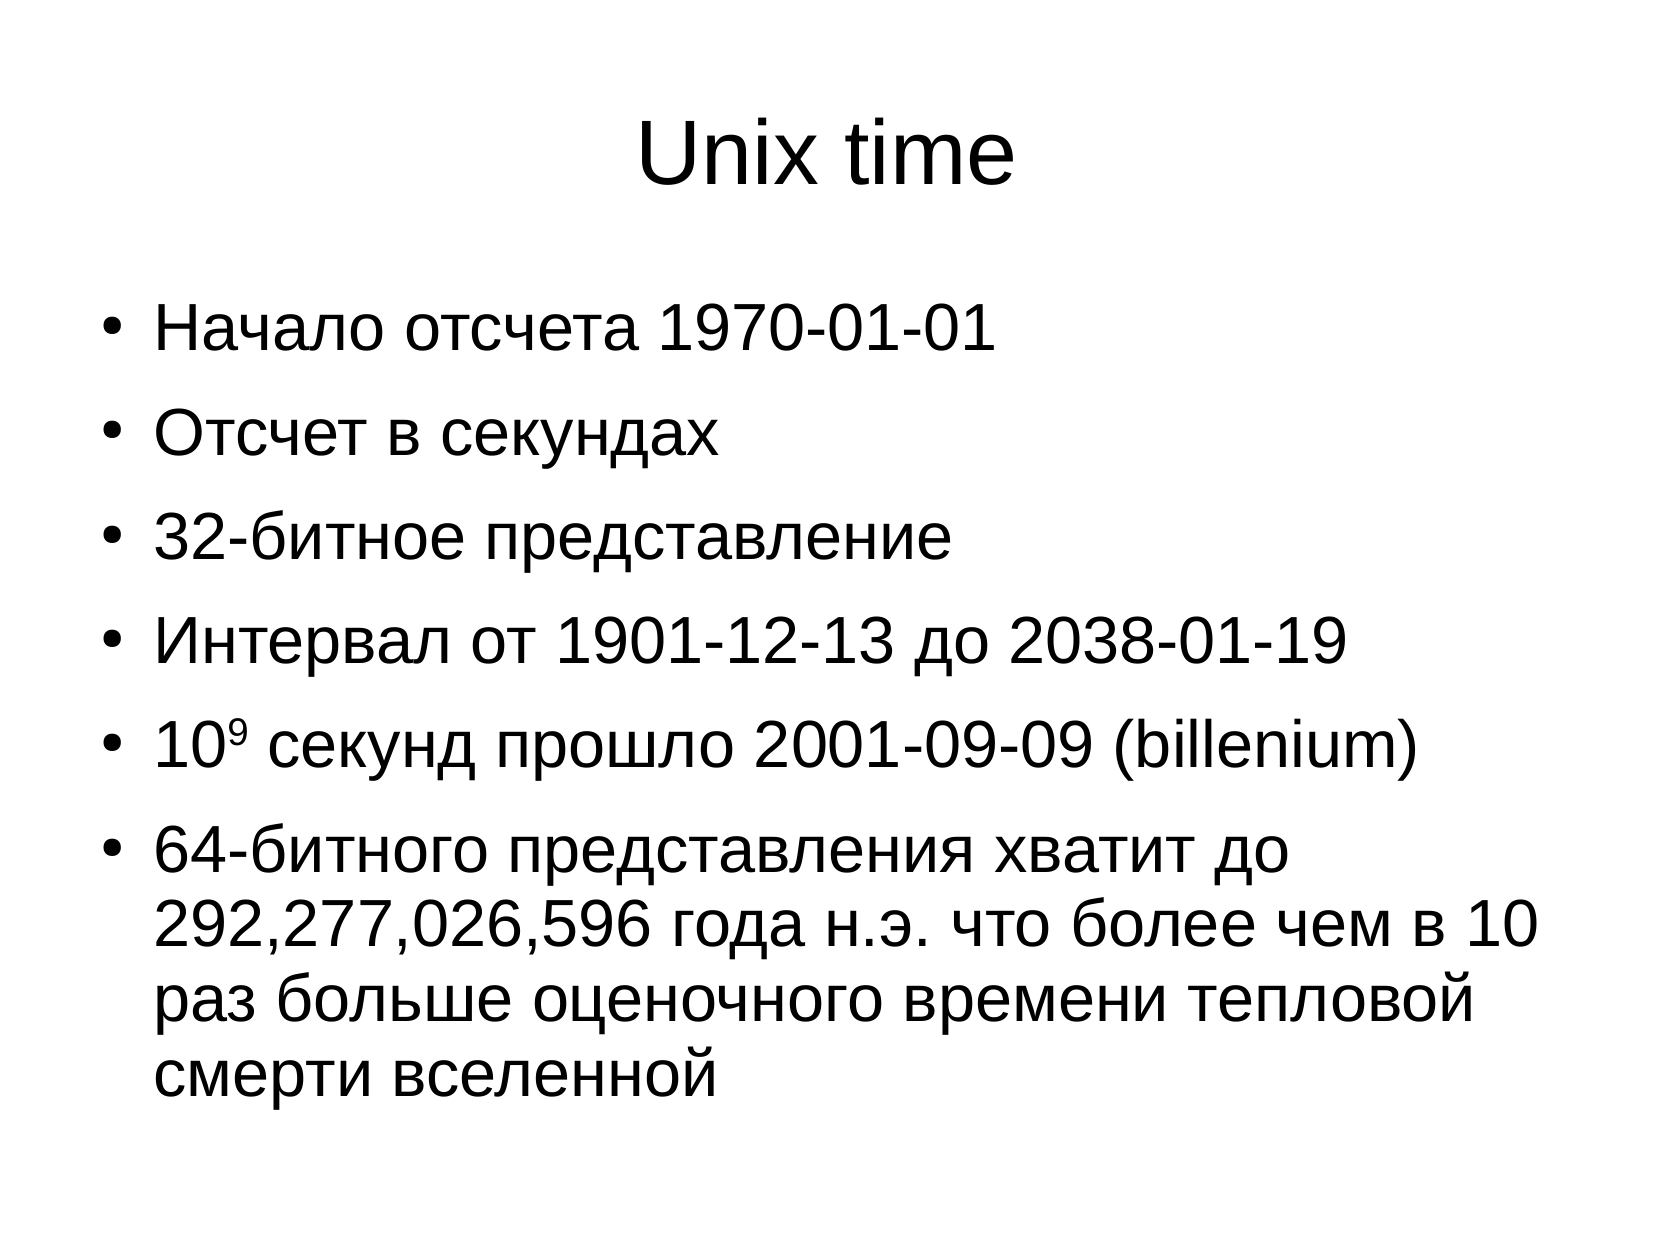

# Unix time
Начало отсчета 1970-01-01
Отсчет в секундах
32-битное представление
Интервал от 1901-12-13 до 2038-01-19
109 секунд прошло 2001-09-09 (billenium)
64-битного представления хватит до 292,277,026,596 года н.э. что более чем в 10 раз больше оценочного времени тепловой смерти вселенной